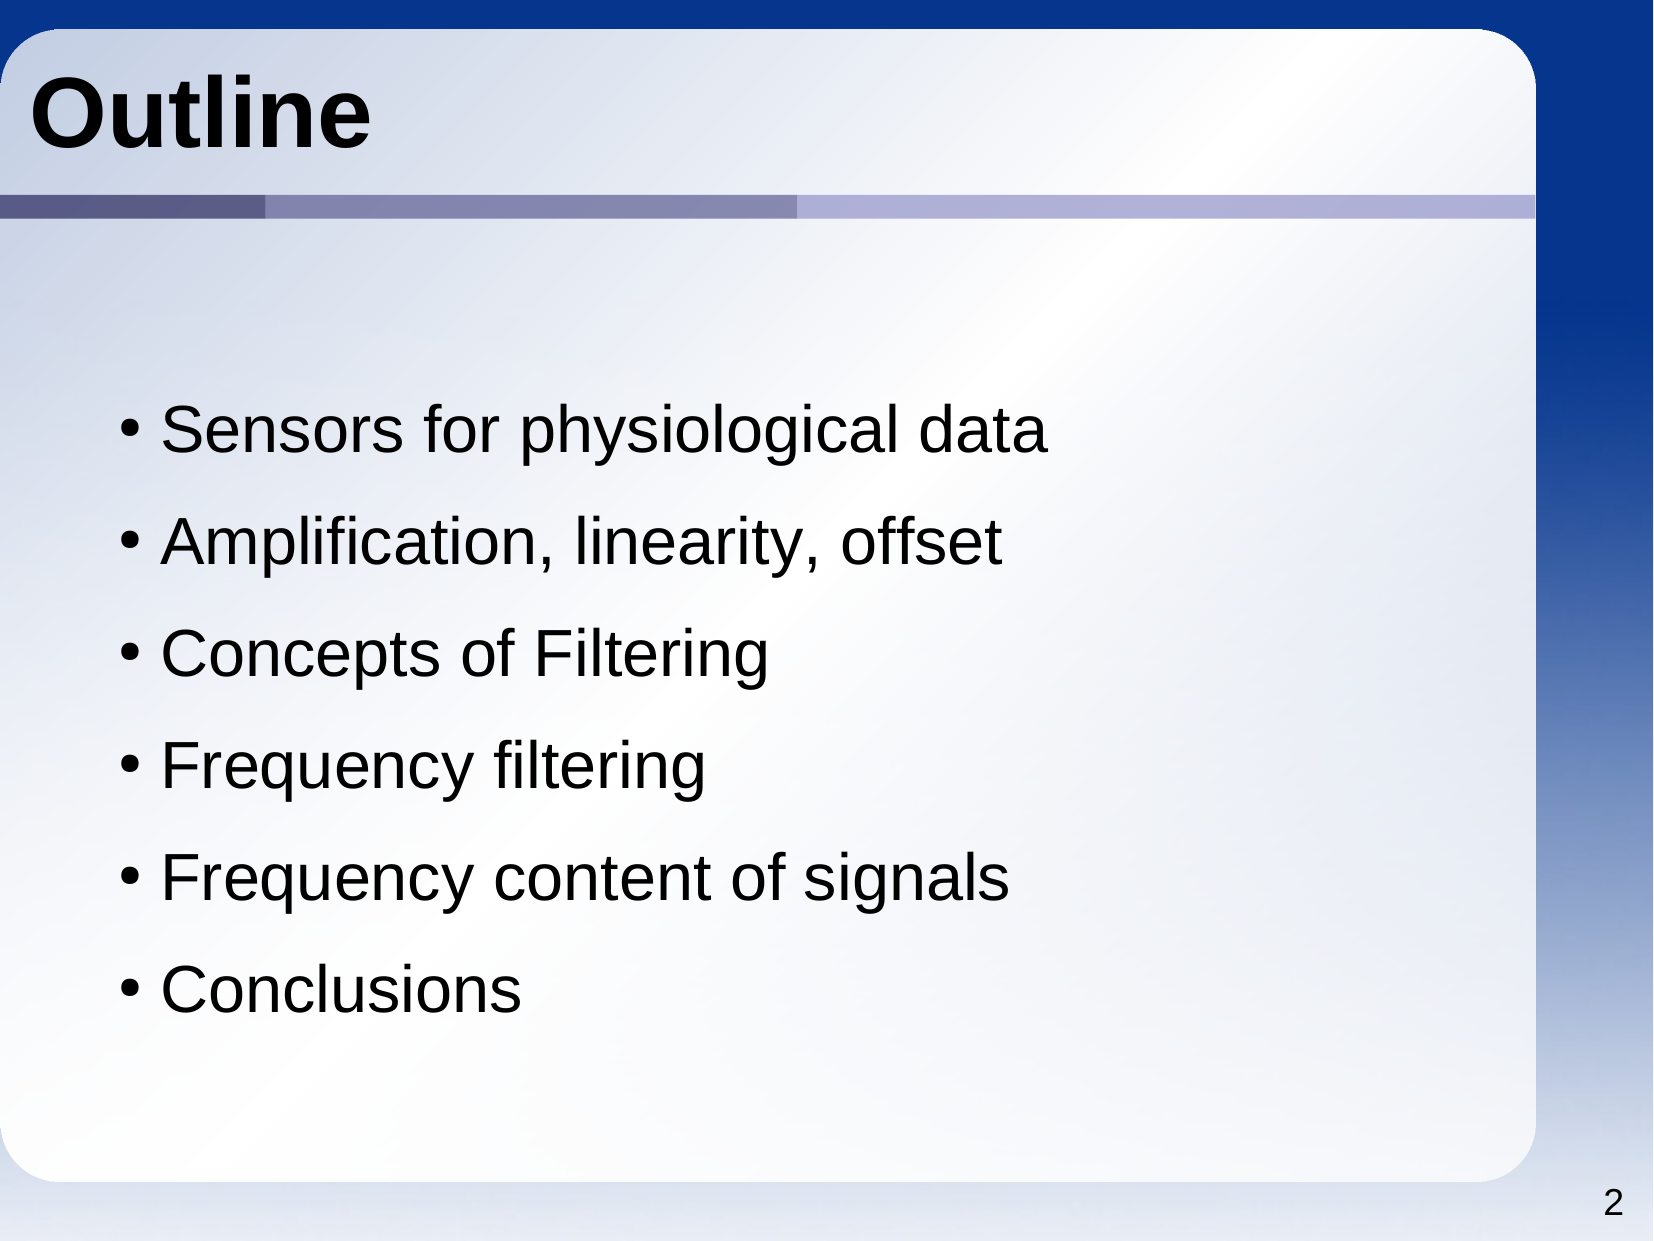

# Outline
 Sensors for physiological data
 Amplification, linearity, offset
 Concepts of Filtering
 Frequency filtering
 Frequency content of signals
 Conclusions
2